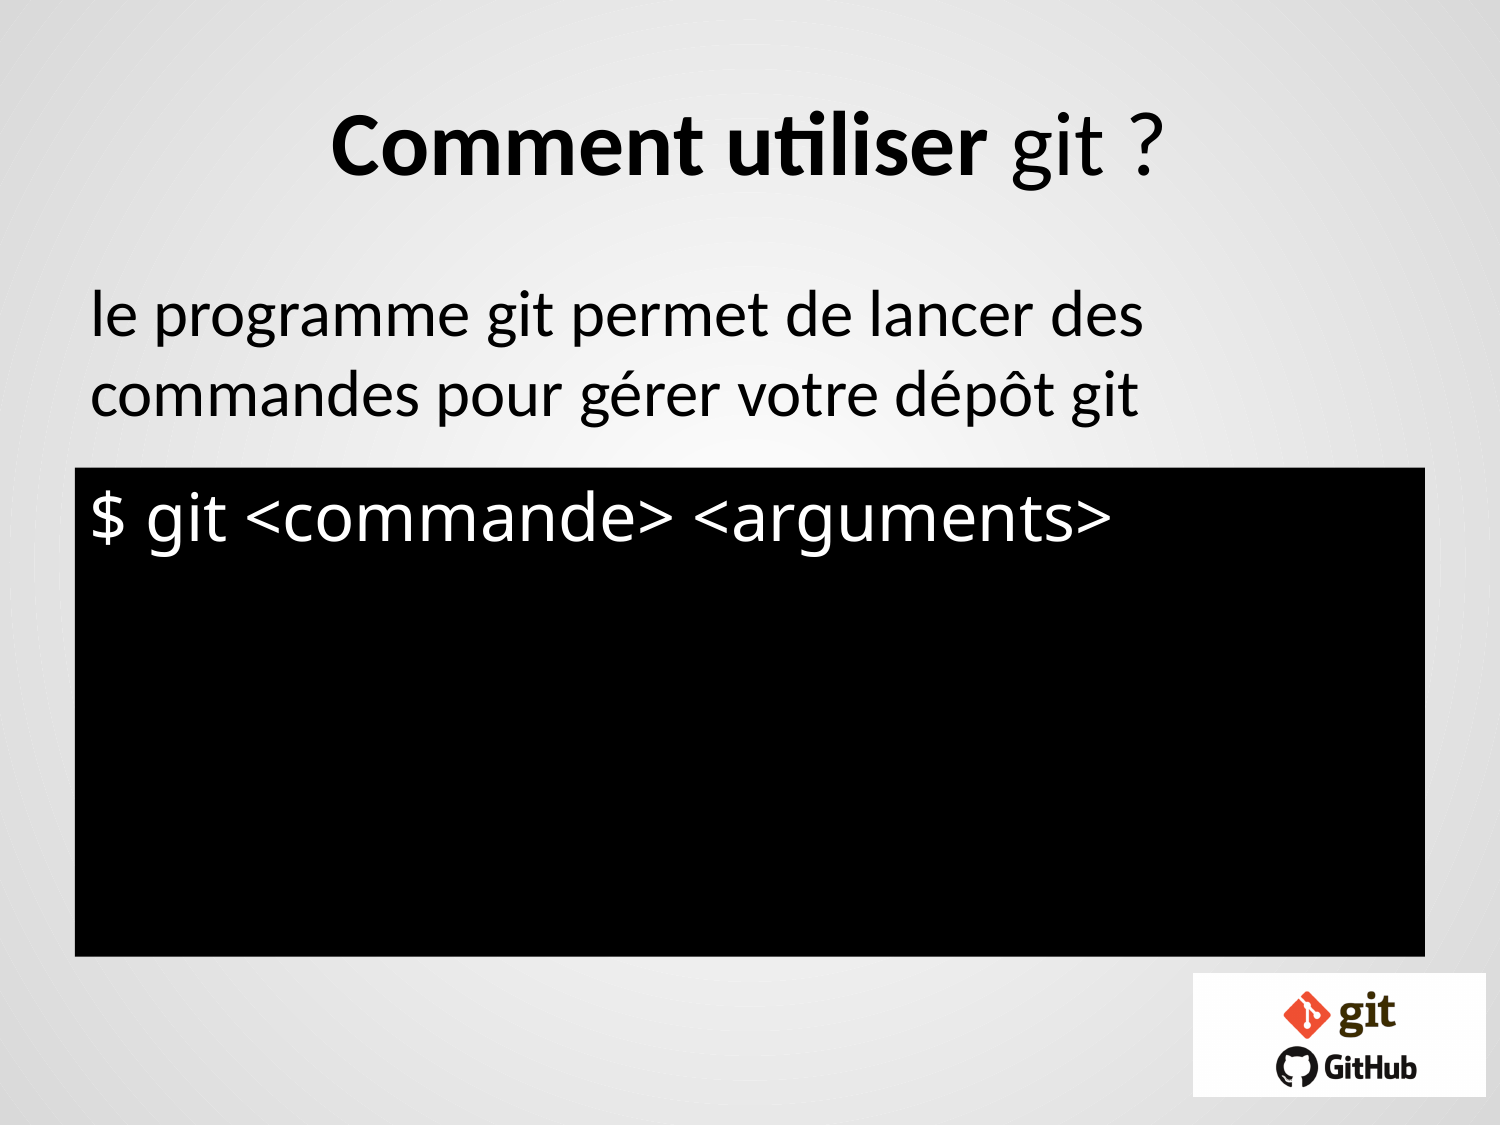

# Comment utiliser git ?
le programme git permet de lancer des commandes pour gérer votre dépôt git
$ git <commande> <arguments>